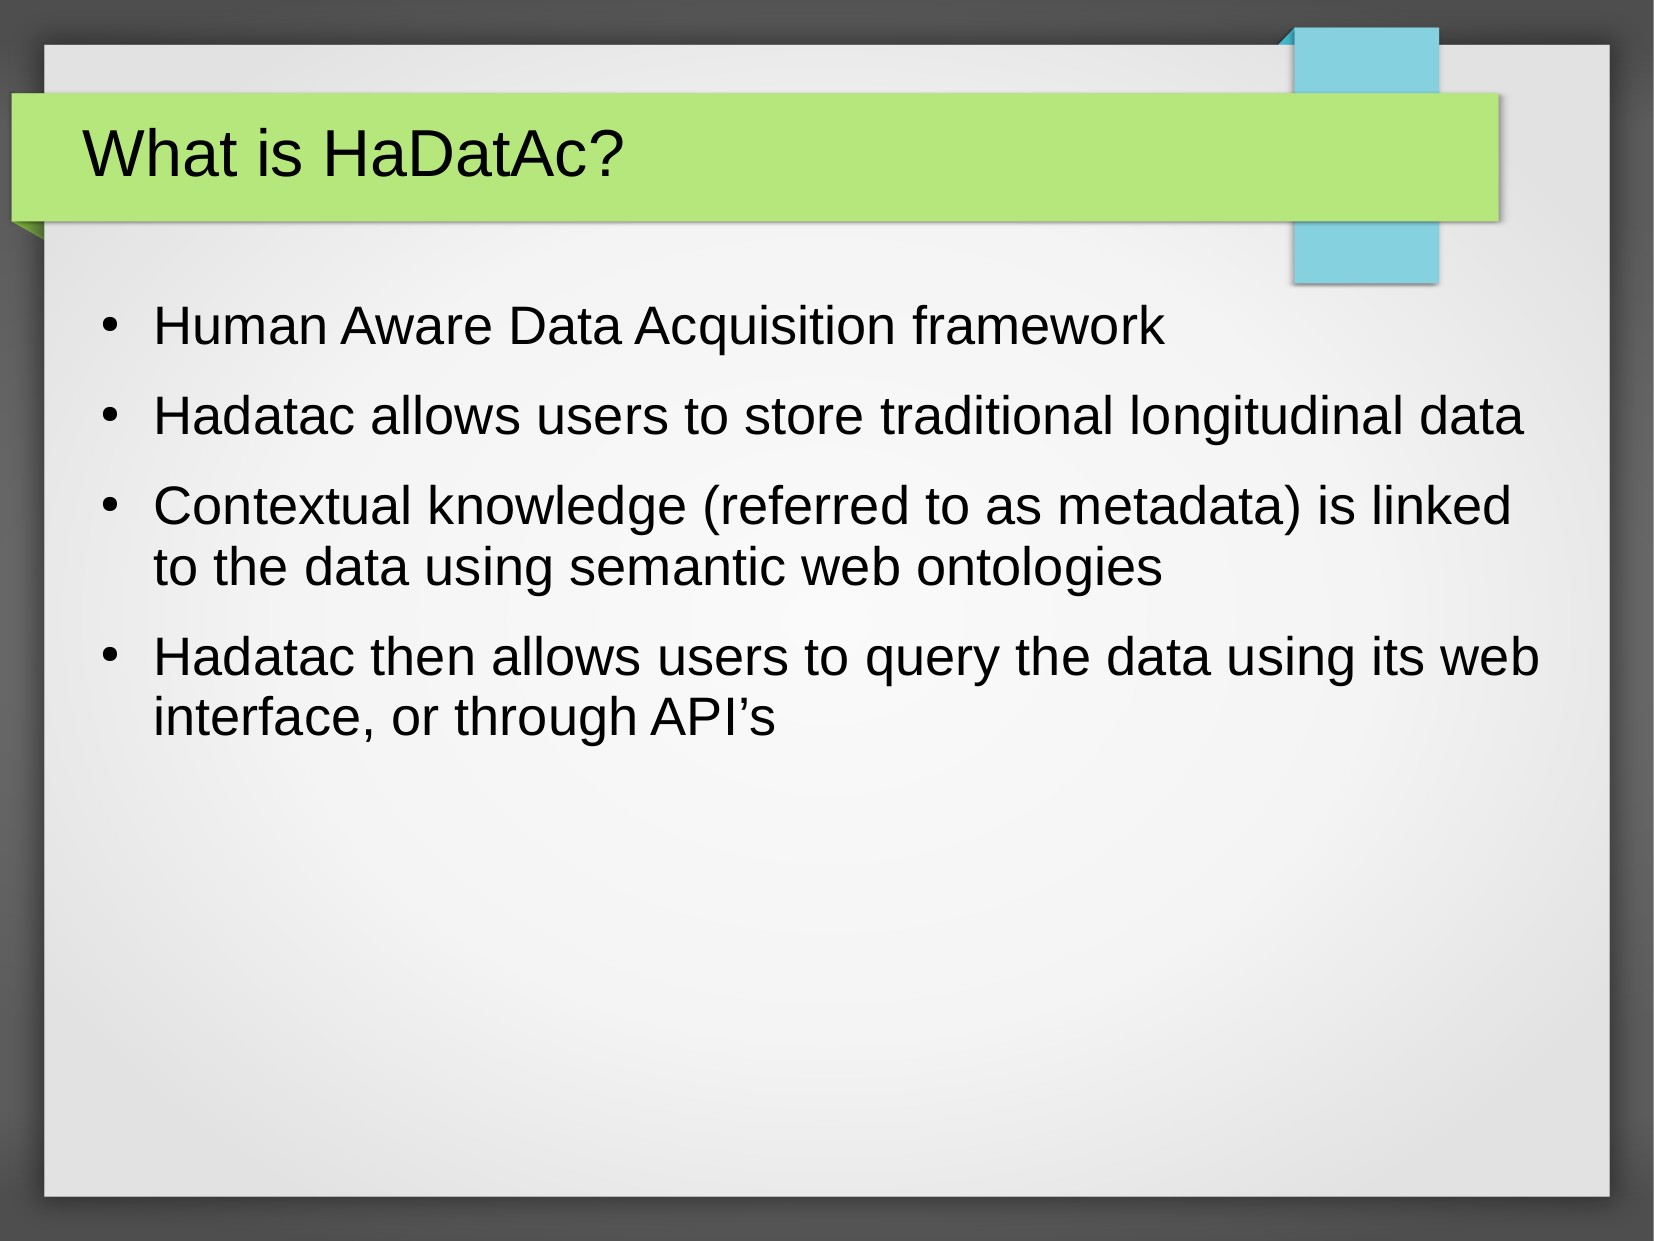

# What is HaDatAc?
Human Aware Data Acquisition framework
Hadatac allows users to store traditional longitudinal data
Contextual knowledge (referred to as metadata) is linked to the data using semantic web ontologies
Hadatac then allows users to query the data using its web interface, or through API’s